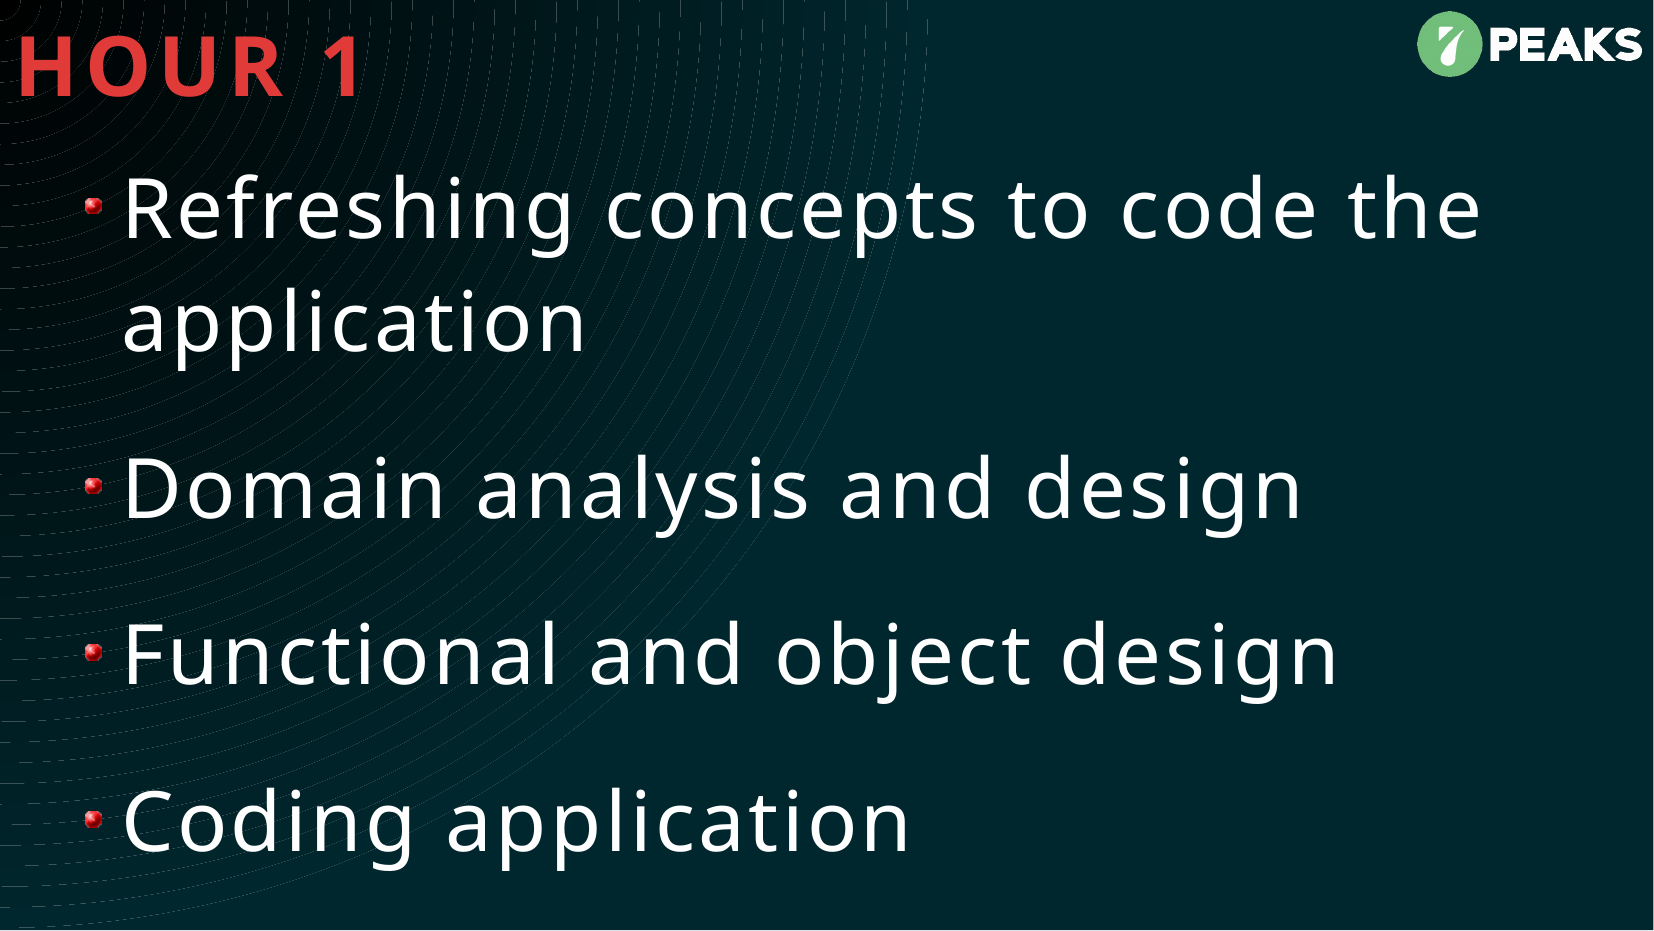

HOUR 1
Refreshing concepts to code the application
Domain analysis and design
Functional and object design
Coding application